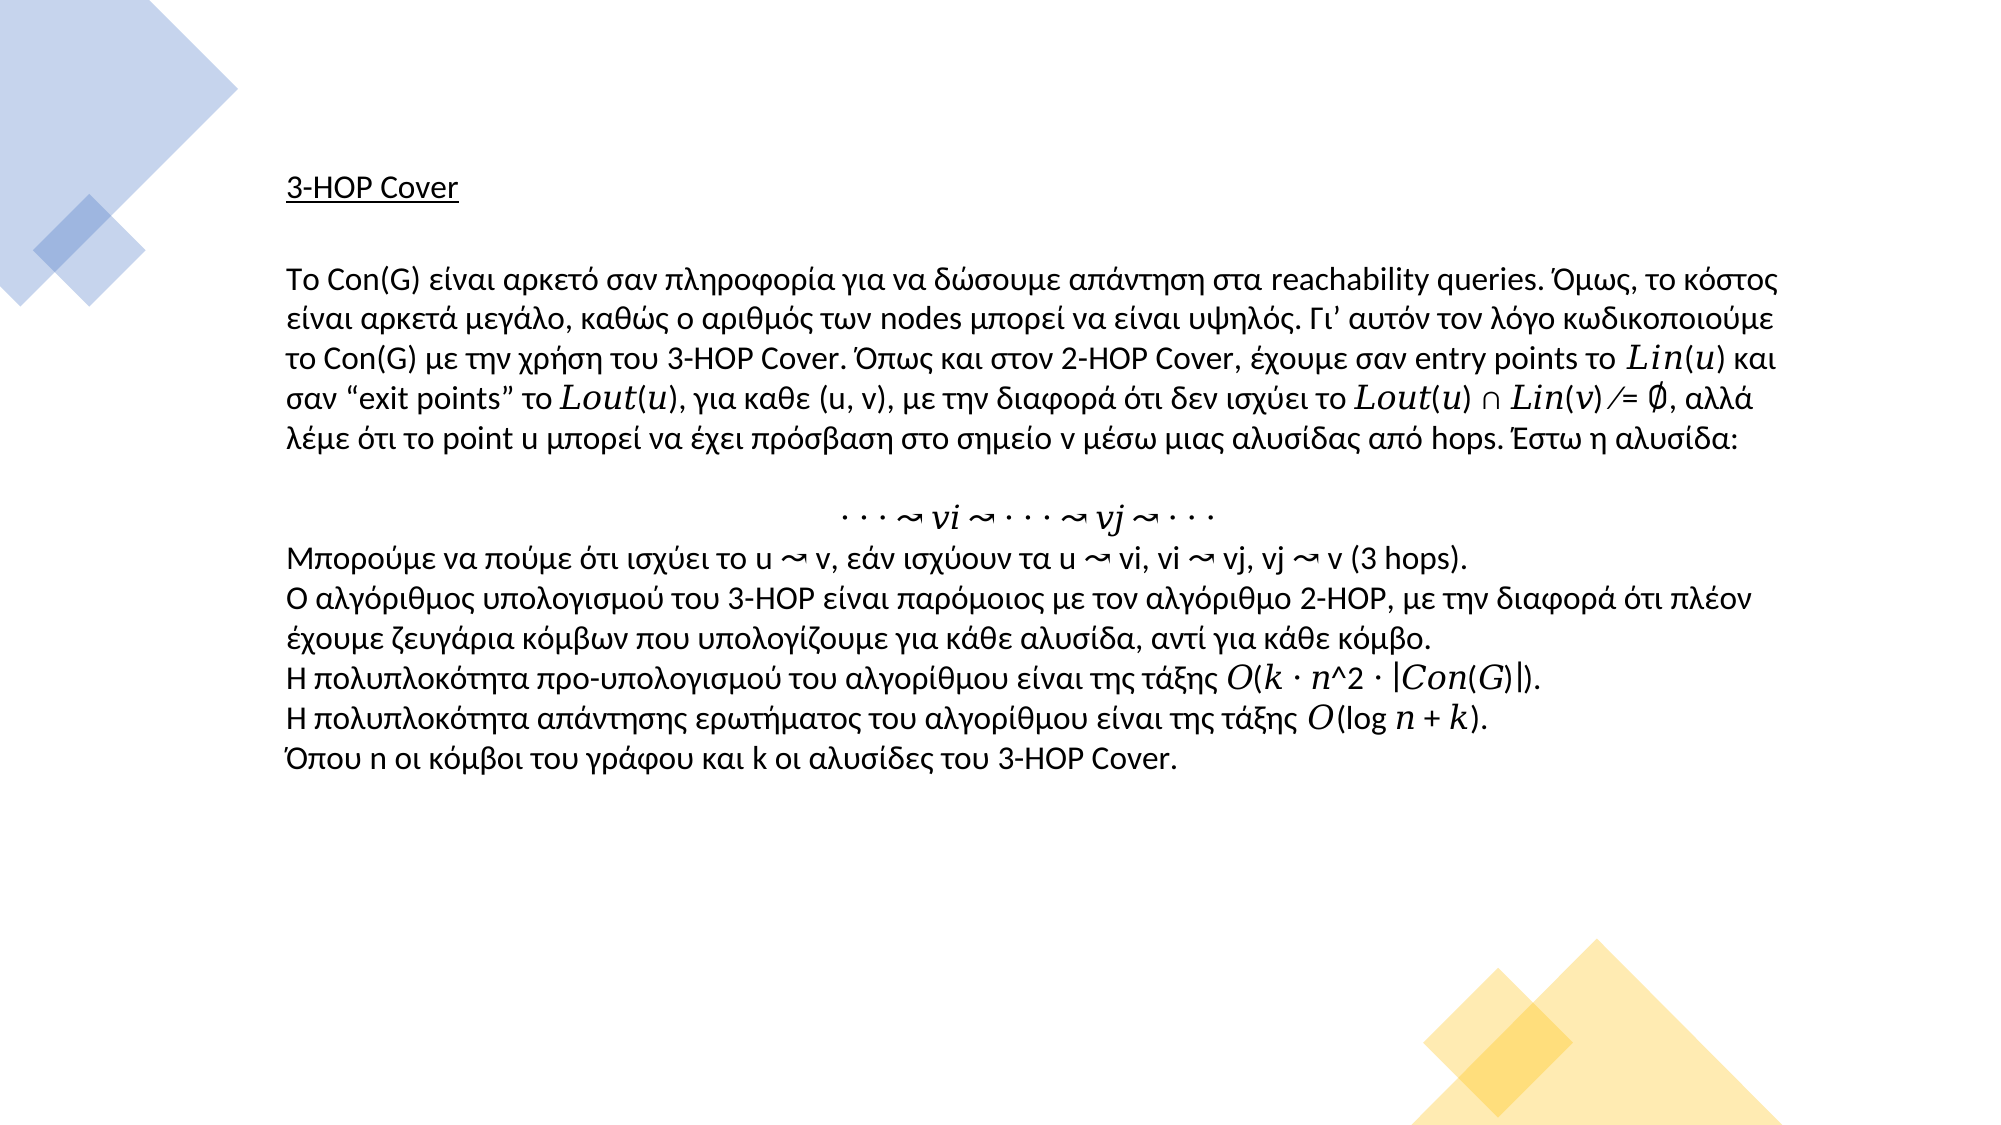

3-HOP Cover
To Con(G) είναι αρκετό σαν πληροφορία για να δώσουμε απάντηση στα reachability queries. Όμως, το κόστος είναι αρκετά μεγάλο, καθώς ο αριθμός των nodes μπορεί να είναι υψηλός. Γι’ αυτόν τον λόγο κωδικοποιούμε το Con(G) με την χρήση του 3-HOP Cover. Όπως και στον 2-HOP Cover, έχουμε σαν entry points το 𝐿𝑖𝑛(𝑢) και σαν “exit points” το 𝐿𝑜𝑢𝑡(𝑢), για καθε (u, v), με την διαφορά ότι δεν ισχύει το 𝐿𝑜𝑢𝑡(𝑢) ∩ 𝐿𝑖𝑛(𝑣) ∕= ∅, αλλά λέμε ότι το point u μπορεί να έχει πρόσβαση στο σημείο v μέσω μιας αλυσίδας από hops. Έστω η αλυσίδα:
⋅ ⋅ ⋅ ↝ 𝑣𝑖 ↝ ⋅ ⋅ ⋅ ↝ 𝑣𝑗 ↝ ⋅ ⋅ ⋅
Μπορούμε να πούμε ότι ισχύει το u ↝ v, εάν ισχύουν τα u ↝ vi, vi ↝ vj, vj ↝ v (3 hops).
Ο αλγόριθμος υπολογισμού του 3-HOP είναι παρόμοιος με τον αλγόριθμο 2-HOP, με την διαφορά ότι πλέον έχουμε ζευγάρια κόμβων που υπολογίζουμε για κάθε αλυσίδα, αντί για κάθε κόμβο.
Η πολυπλοκότητα προ-υπολογισμού του αλγορίθμου είναι της τάξης 𝑂(𝑘 ⋅ 𝑛^2 ⋅ ∣𝐶𝑜𝑛(𝐺)∣).
Η πολυπλοκότητα απάντησης ερωτήματος του αλγορίθμου είναι της τάξης 𝑂(log 𝑛 + 𝑘).
Όπου n οι κόμβοι του γράφου και k οι αλυσίδες του 3-HOP Cover.